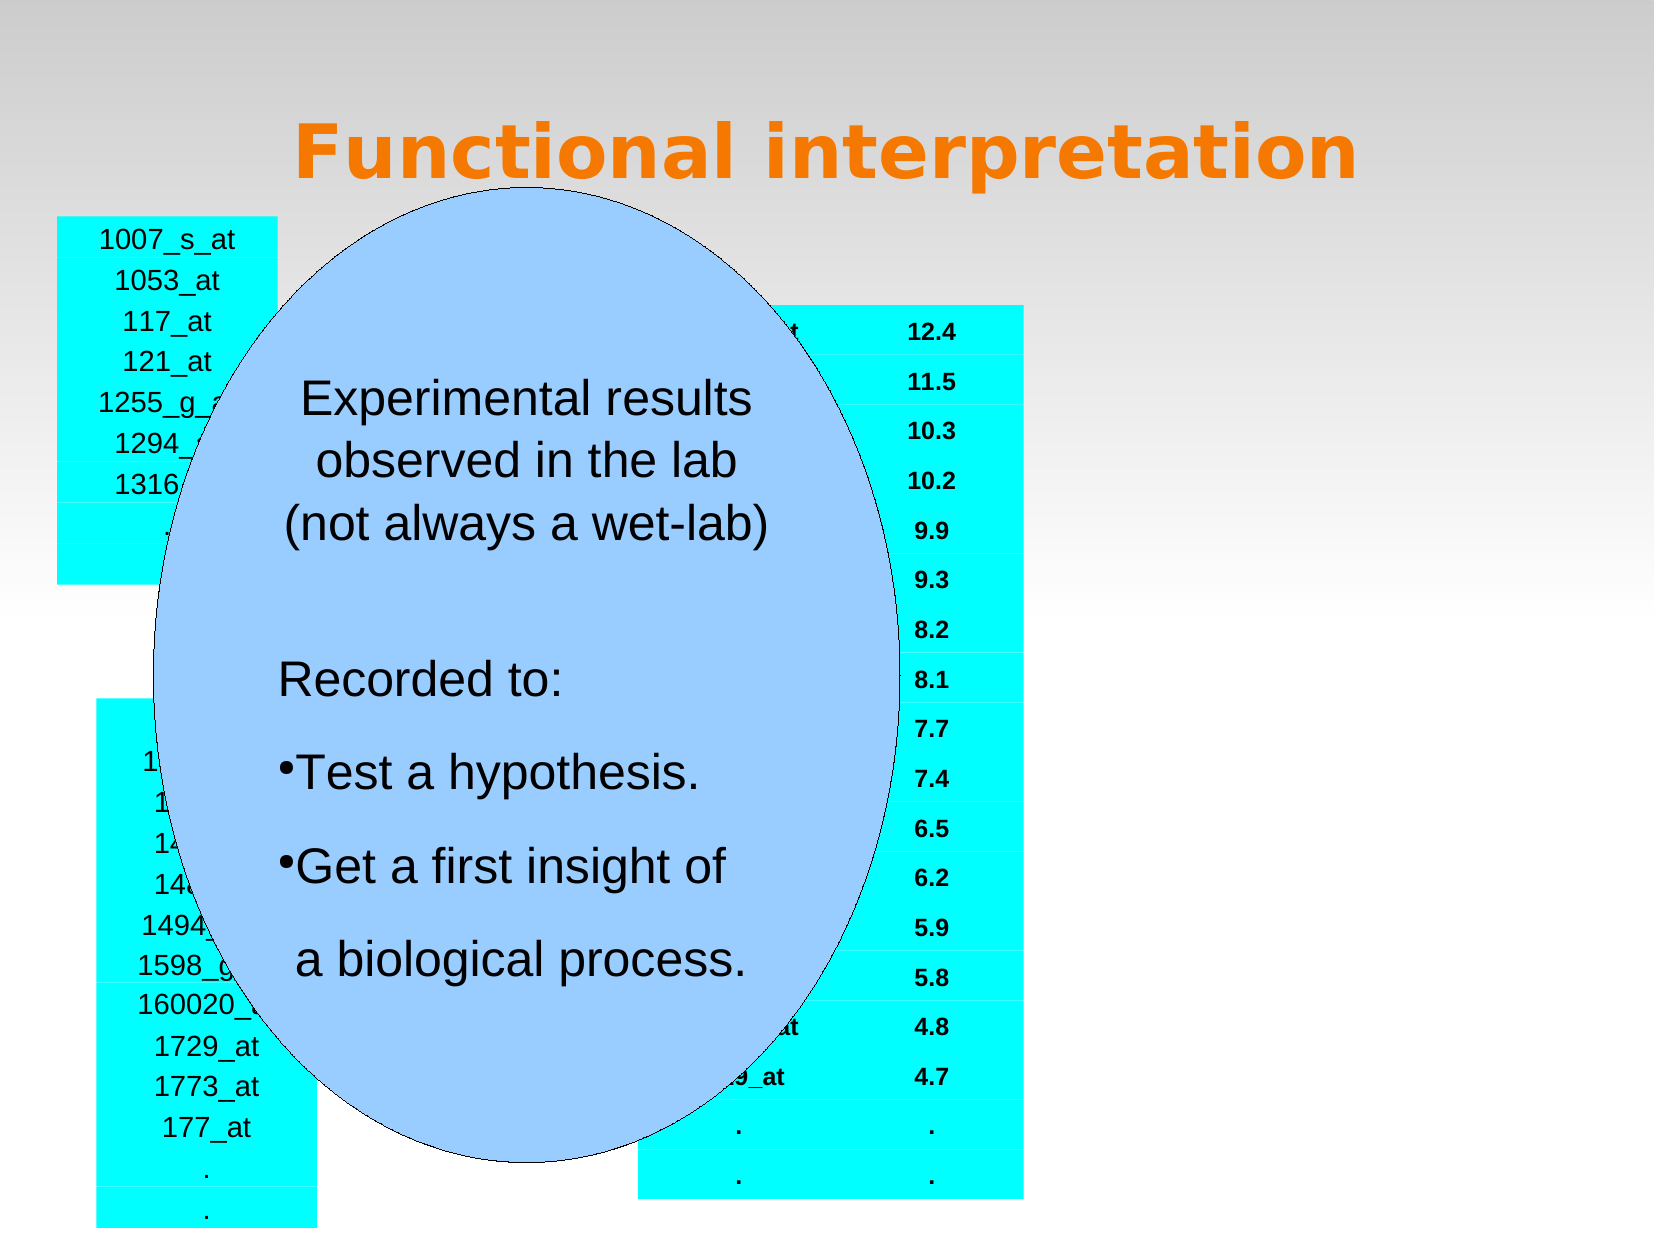

# Functional interpretation
Experimental results
observed in the lab
(not always a wet-lab)
Recorded to:
Test a hypothesis.
Get a first insight of
a biological process.
1007_s_at
1053_at
117_at
121_at
1255_g_at
1294_at
1316_at
.
.
1007_s_at
12.4
1053_at
11.5
117_at
10.3
121_at
10.2
1255_g_at
9.9
1294_at
9.3
1316_at
8.2
1320_at
8.1
1405_i_at
7.7
1431_at
7.4
1438_at
6.5
1487_at
6.2
1494_f_at
5.9
1598_g_at
5.8
160020_at
4.8
1729_at
4.7
.
.
.
.
1320_at
1405_i_at
1431_at
1438_at
1487_at
1494_f_at
1598_g_at
160020_at
1729_at
1773_at
177_at
.
.